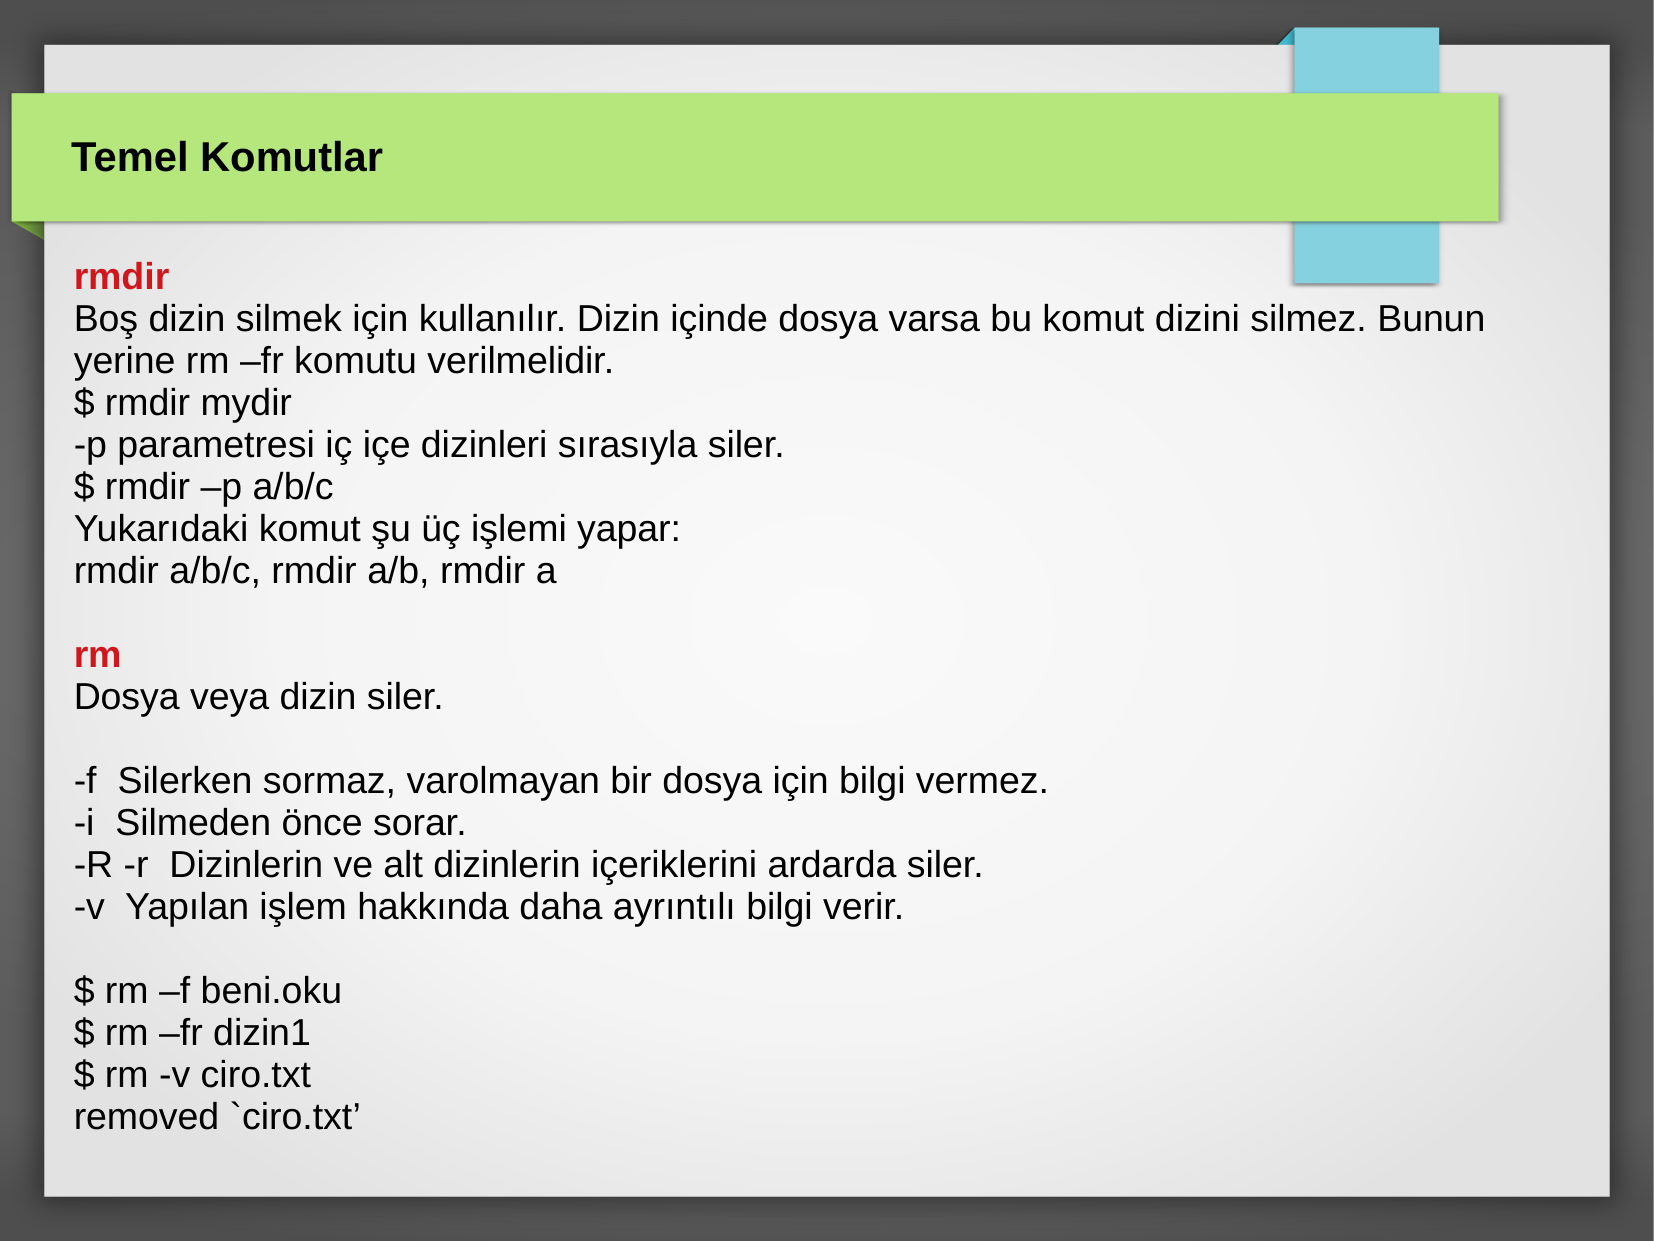

Temel Komutlar
rmdir
Boş dizin silmek için kullanılır. Dizin içinde dosya varsa bu komut dizini silmez. Bunun
yerine rm –fr komutu verilmelidir.
$ rmdir mydir
-p parametresi iç içe dizinleri sırasıyla siler.
$ rmdir –p a/b/c
Yukarıdaki komut şu üç işlemi yapar:
rmdir a/b/c, rmdir a/b, rmdir a
rm
Dosya veya dizin siler.
-f Silerken sormaz, varolmayan bir dosya için bilgi vermez.
-i Silmeden önce sorar.
-R -r Dizinlerin ve alt dizinlerin içeriklerini ardarda siler.
-v Yapılan işlem hakkında daha ayrıntılı bilgi verir.
$ rm –f beni.oku
$ rm –fr dizin1
$ rm -v ciro.txt
removed `ciro.txt’